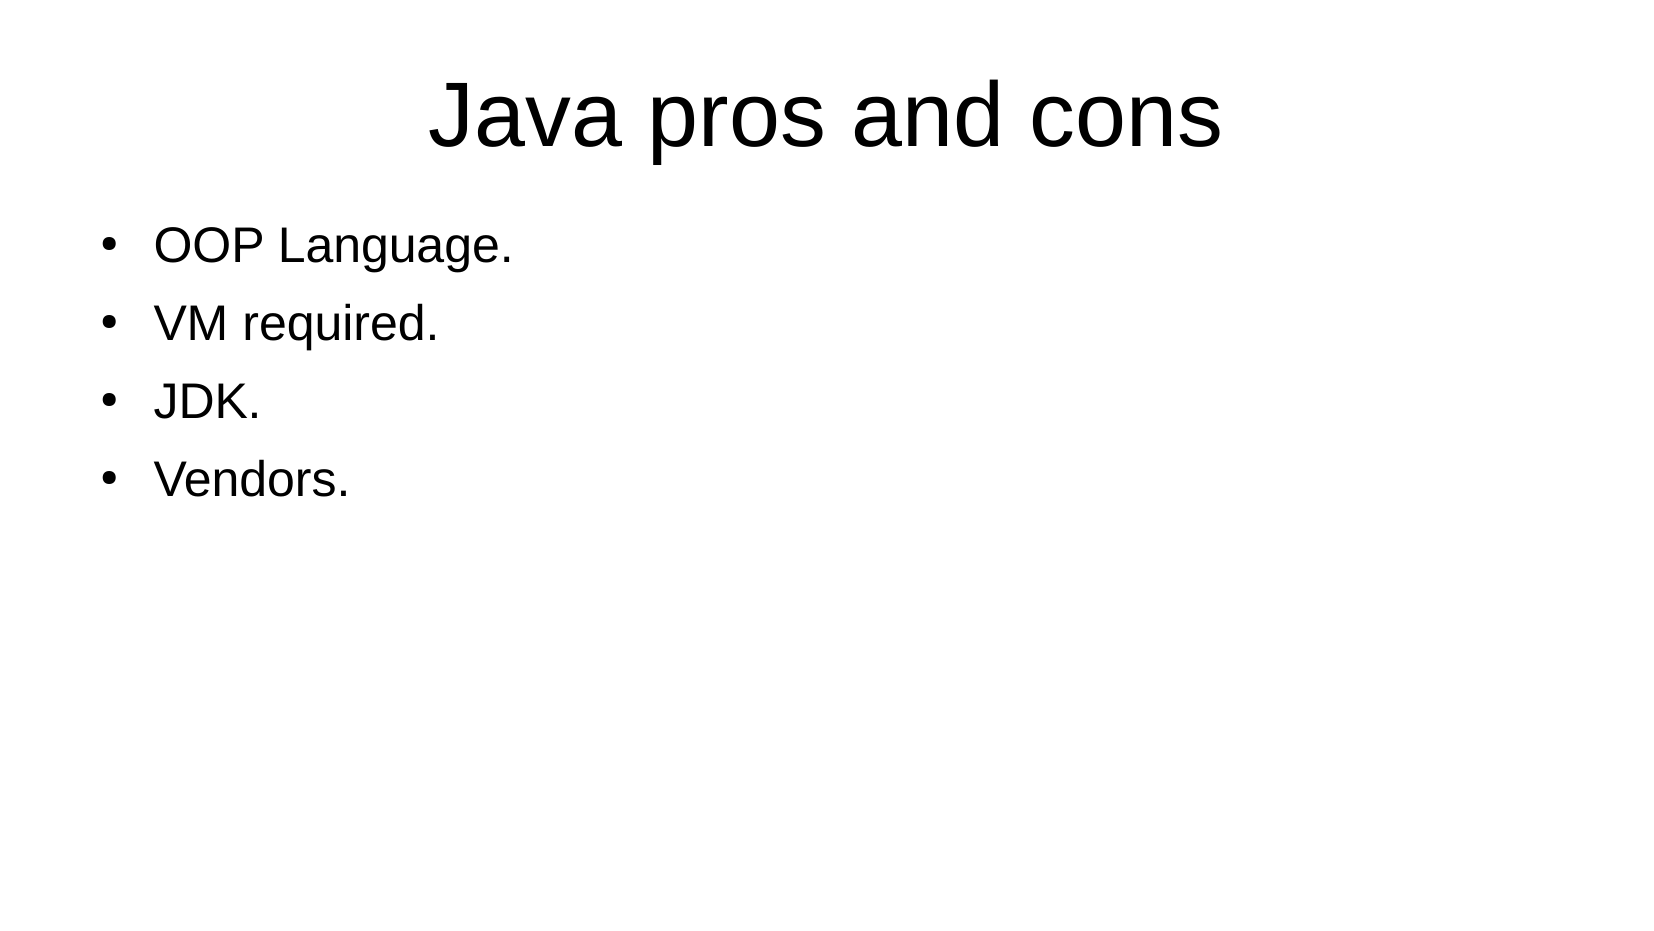

# Java pros and cons
OOP Language.
VM required.
JDK.
Vendors.